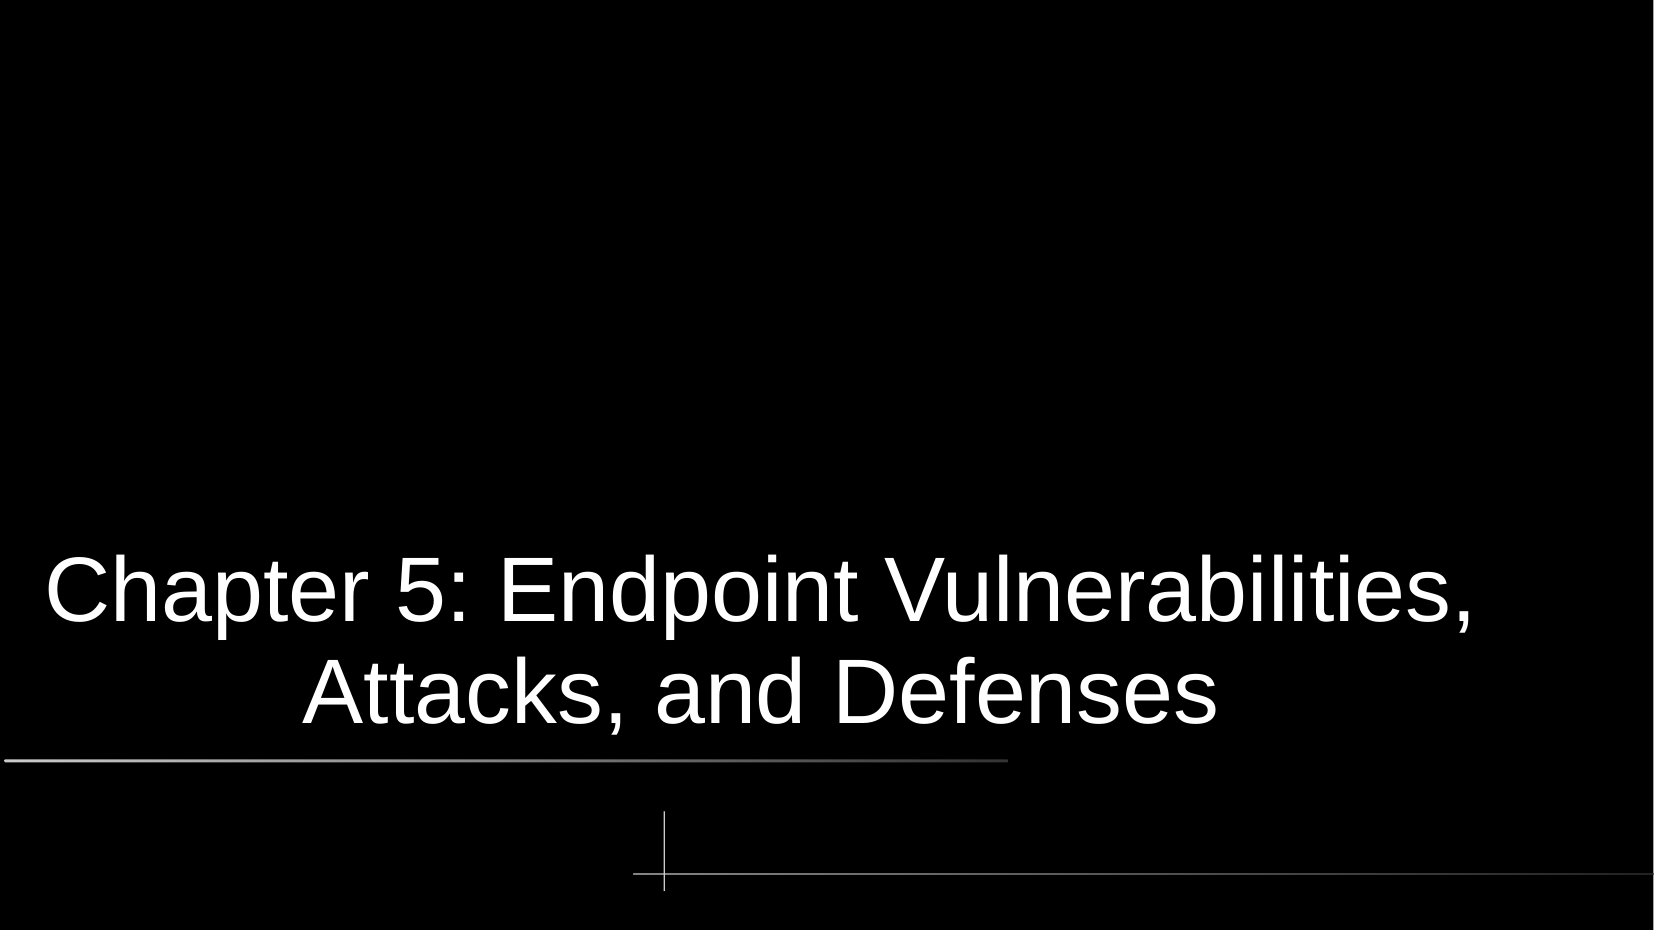

# Chapter 5: Endpoint Vulnerabilities, Attacks, and Defenses